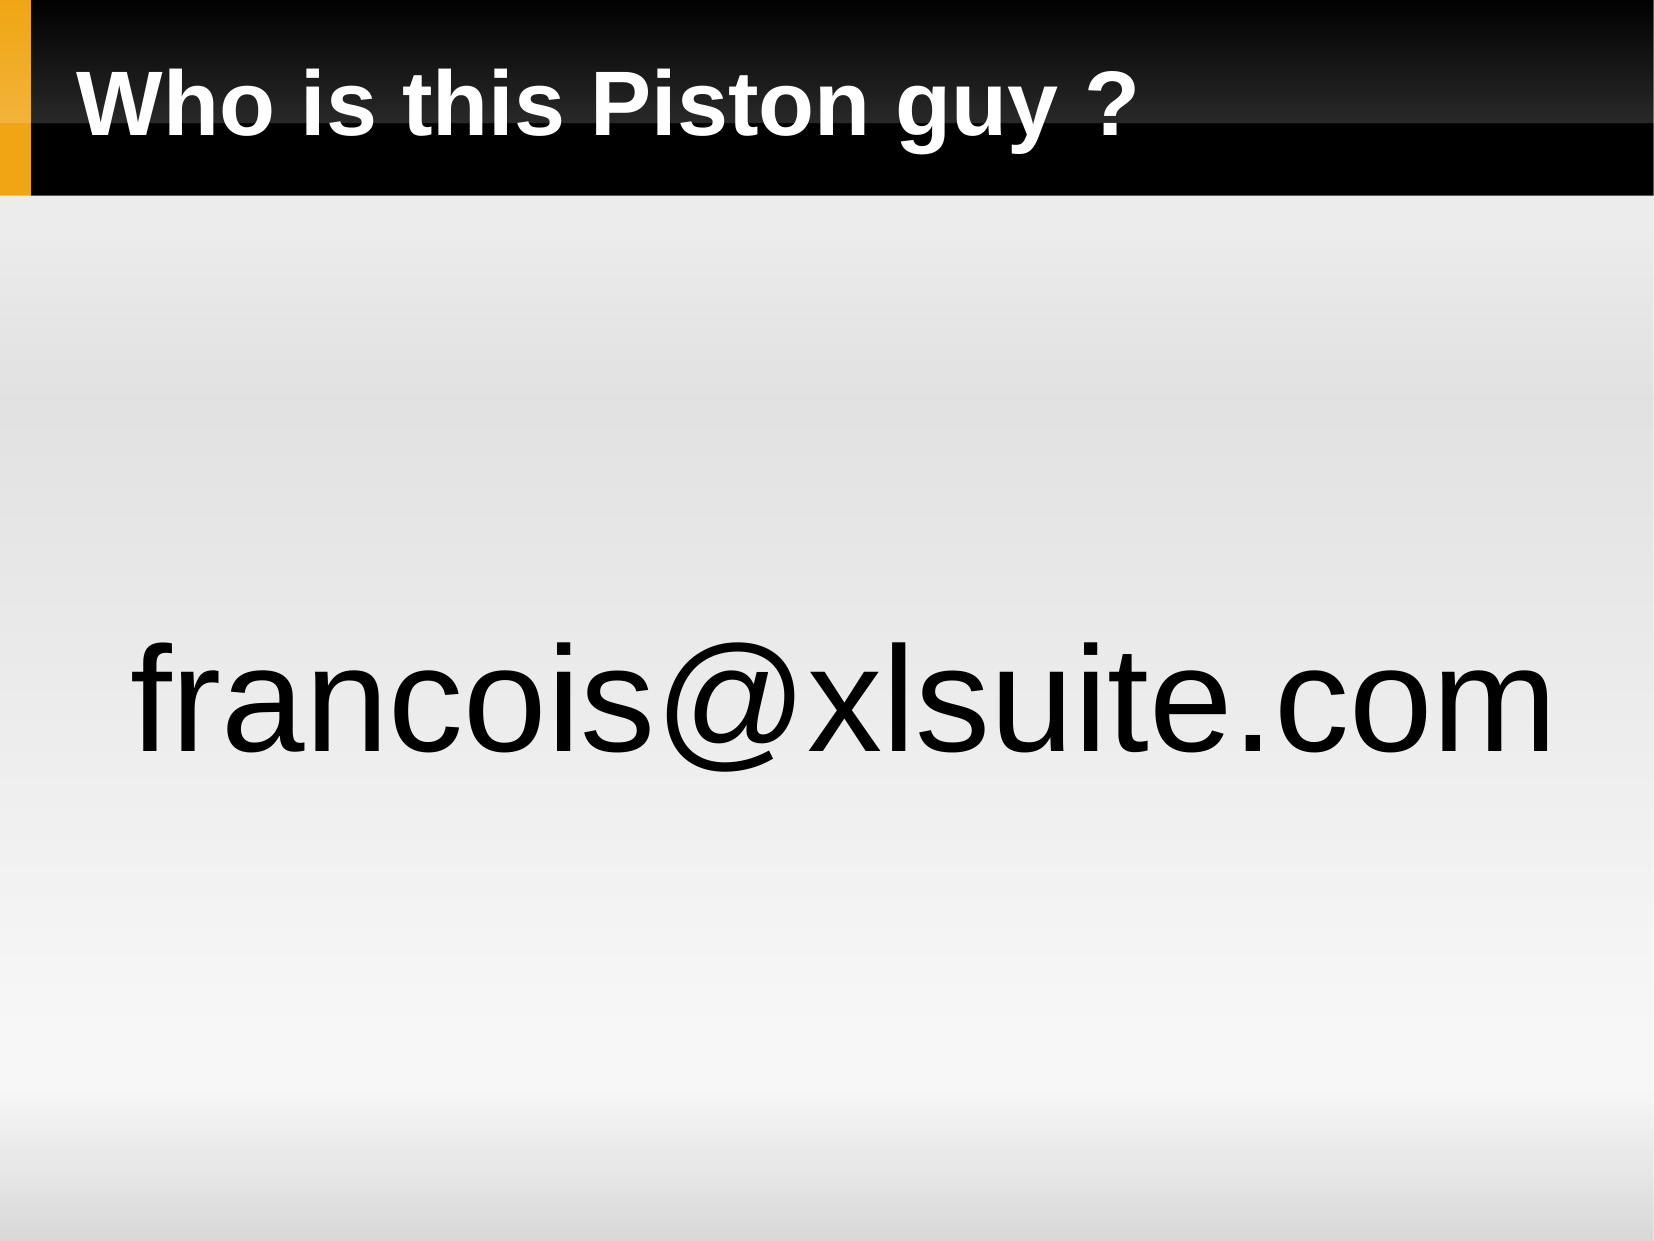

# Who is this Piston guy ?
francois@xlsuite.com